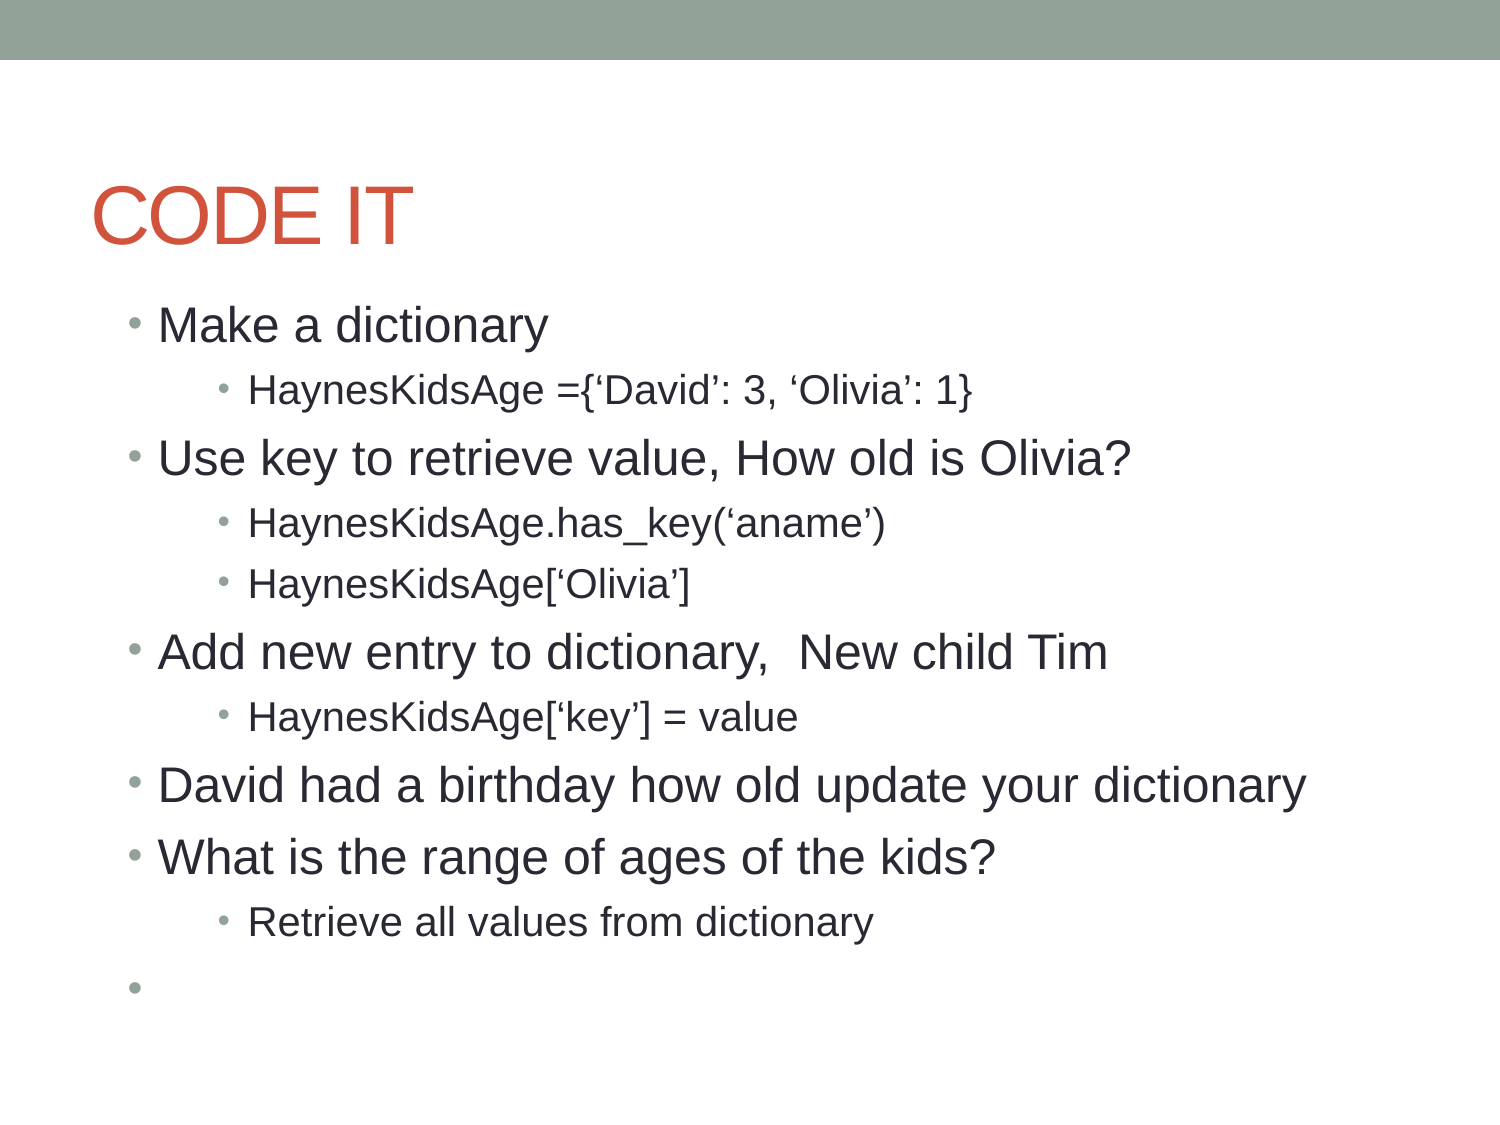

# CODE IT
Make a dictionary
HaynesKidsAge ={‘David’: 3, ‘Olivia’: 1}
Use key to retrieve value, How old is Olivia?
HaynesKidsAge.has_key(‘aname’)
HaynesKidsAge[‘Olivia’]
Add new entry to dictionary, New child Tim
HaynesKidsAge[‘key’] = value
David had a birthday how old update your dictionary
What is the range of ages of the kids?
Retrieve all values from dictionary